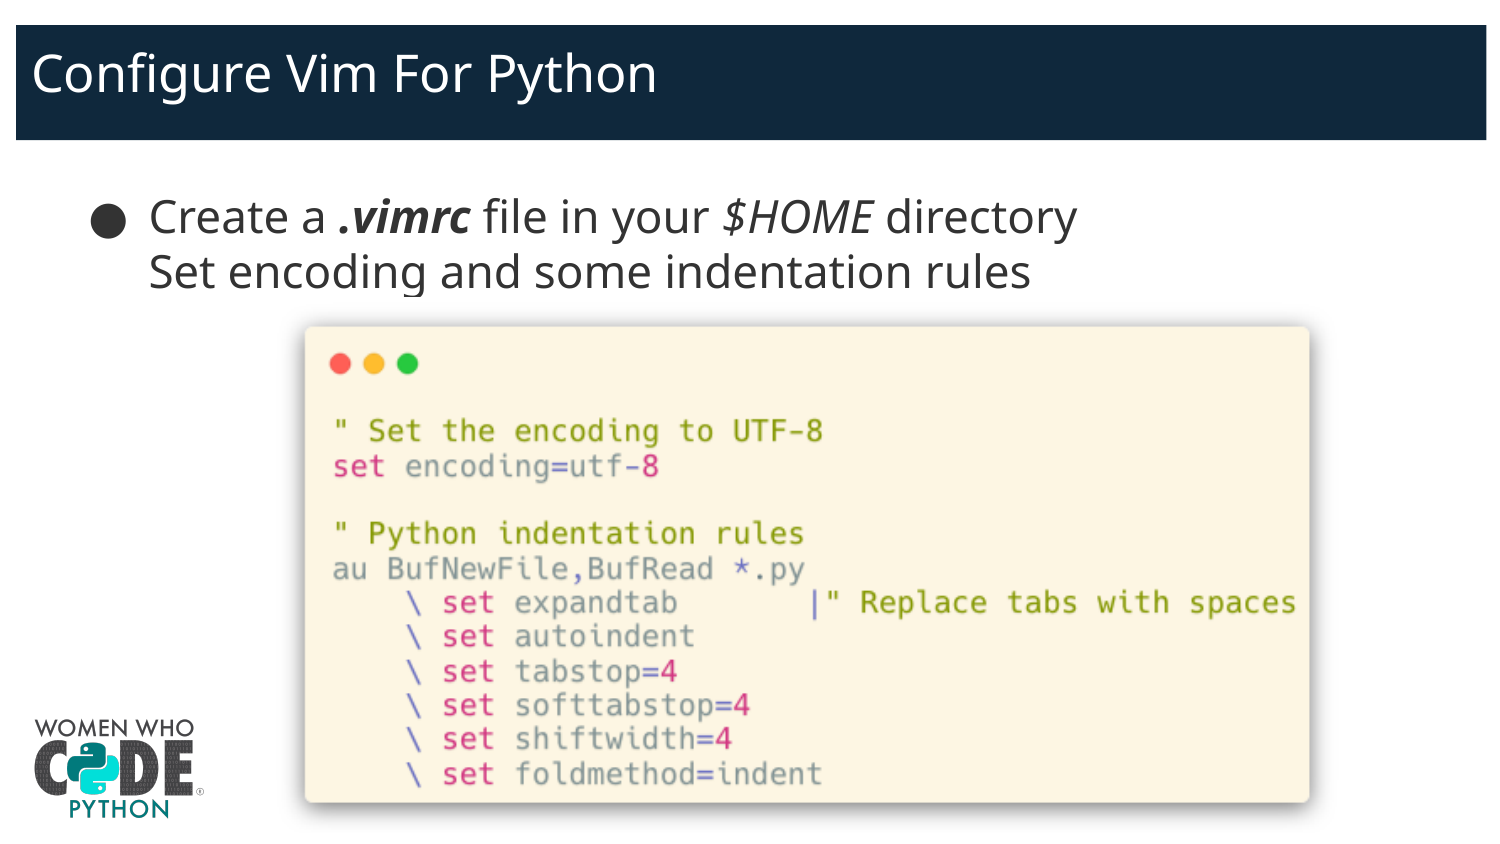

Configure Vim For Python
# Create a .vimrc file in your $HOME directory Set encoding and some indentation rules